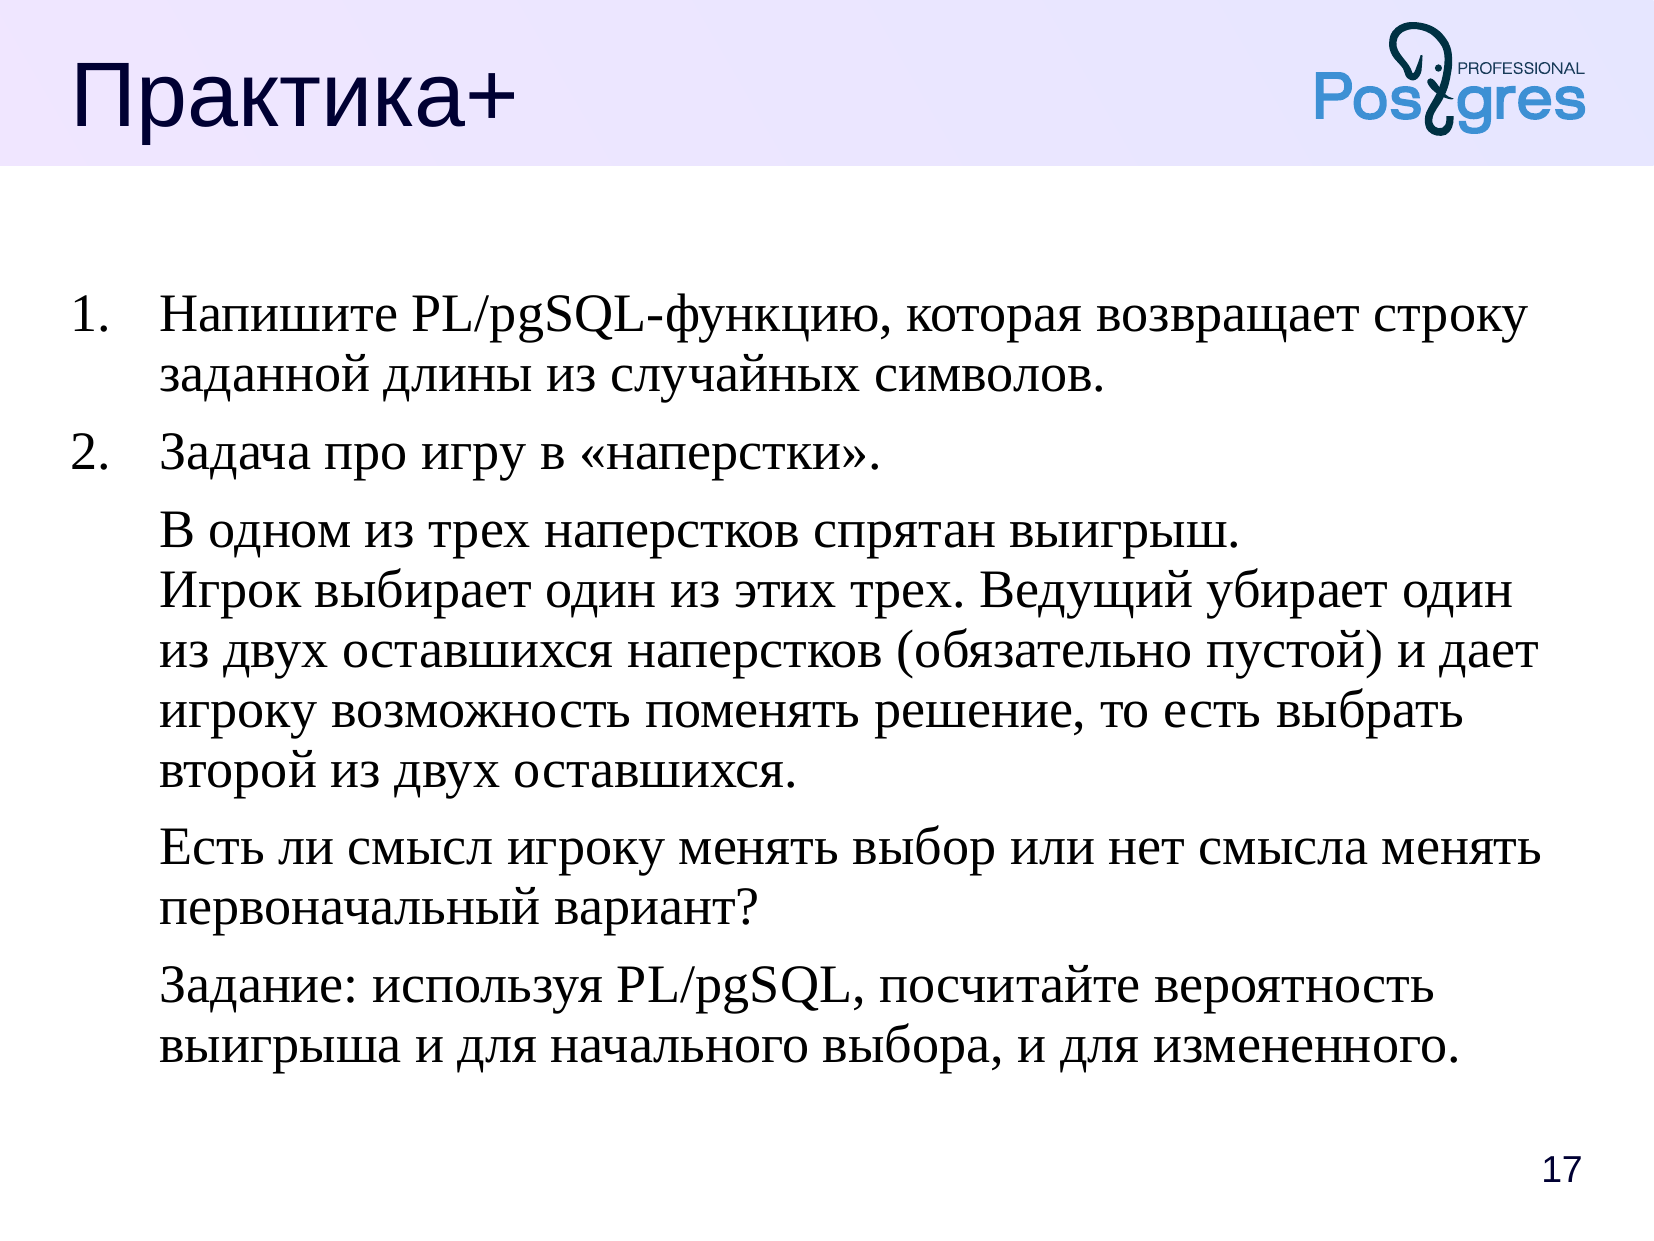

# Практика+
Напишите PL/pgSQL-функцию, которая возвращает строку заданной длины из случайных символов.
Задача про игру в «наперстки».
В одном из трех наперстков спрятан выигрыш.
Игрок выбирает один из этих трех. Ведущий убирает один
из двух оставшихся наперстков (обязательно пустой) и дает игроку возможность поменять решение, то есть выбрать второй из двух оставшихся.
Есть ли смысл игроку менять выбор или нет смысла менять первоначальный вариант?
Задание: используя PL/pgSQL, посчитайте вероятность выигрыша и для начального выбора, и для измененного.